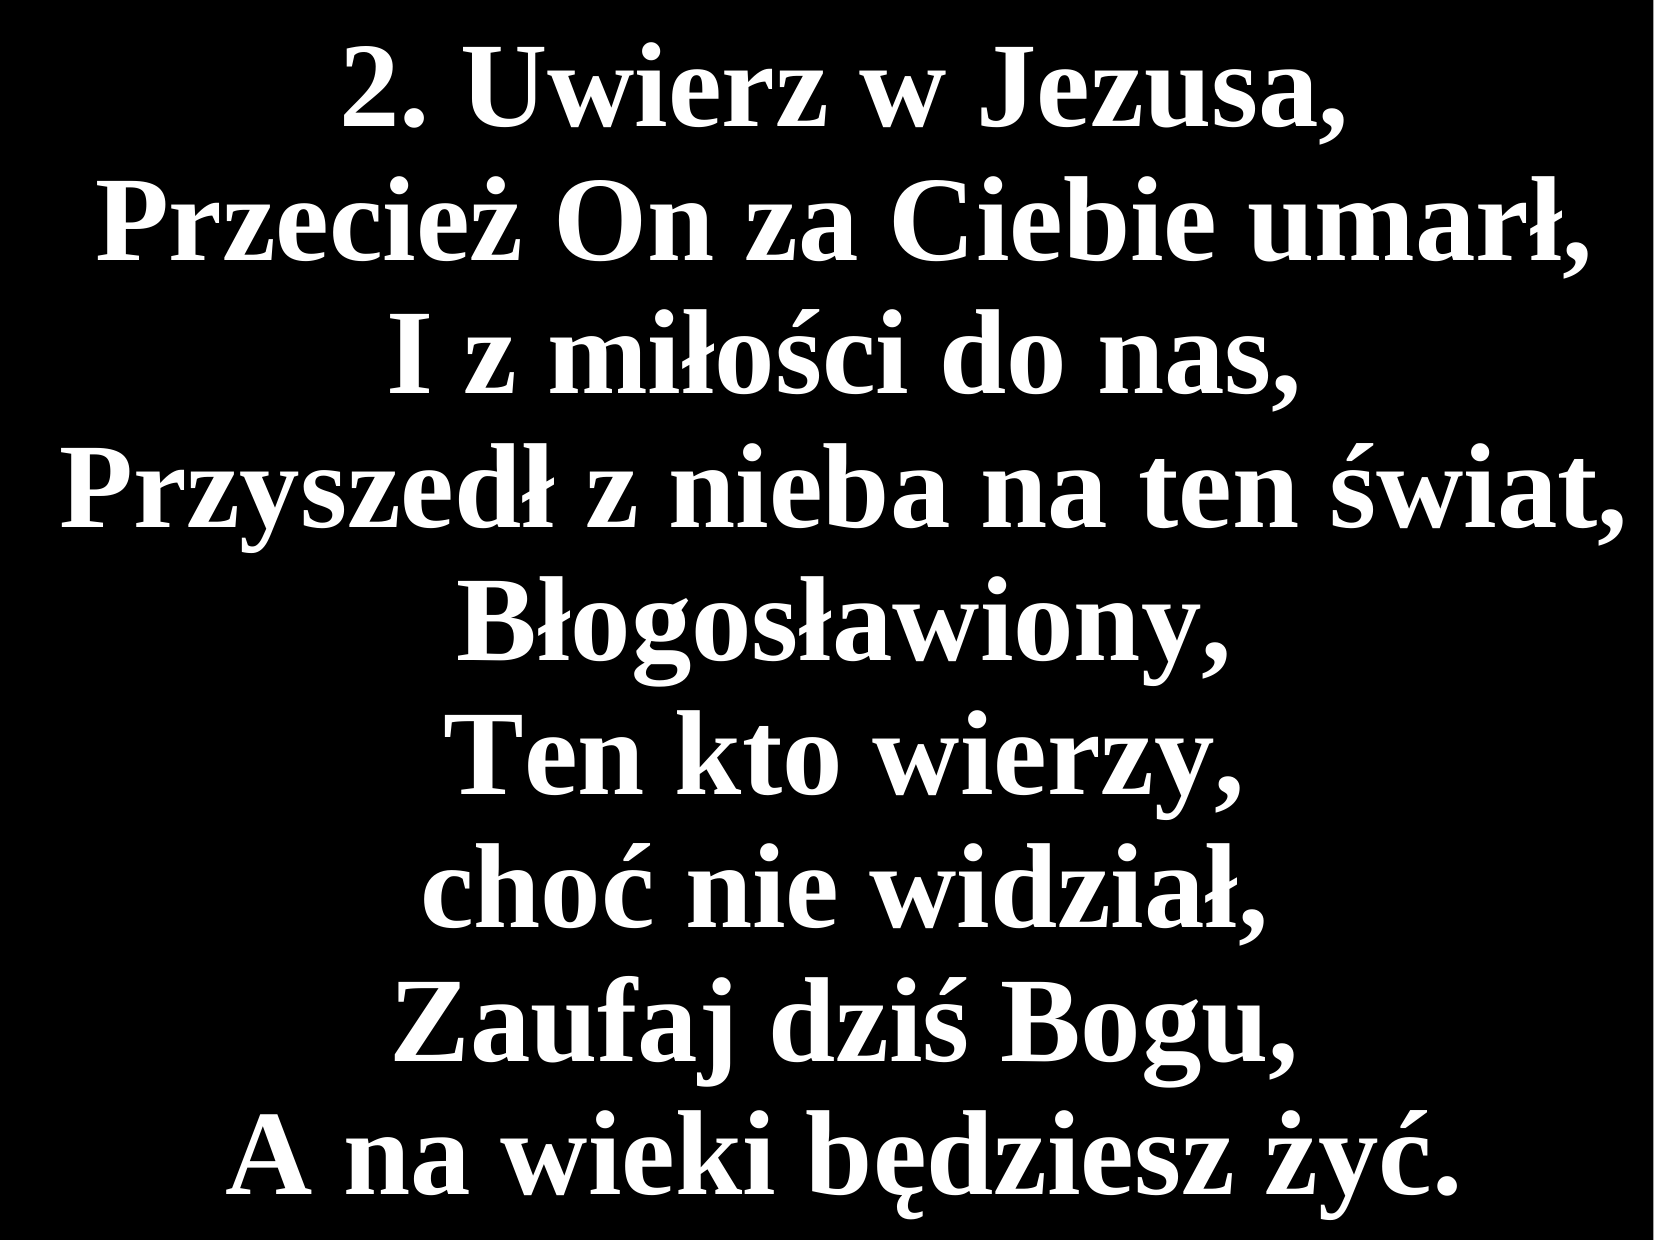

# 2. Uwierz w Jezusa,
Przecież On za Ciebie umarł,
I z miłości do nas,
Przyszedł z nieba na ten świat,
Błogosławiony,
Ten kto wierzy,
choć nie widział,
Zaufaj dziś Bogu,
A na wieki będziesz żyć.